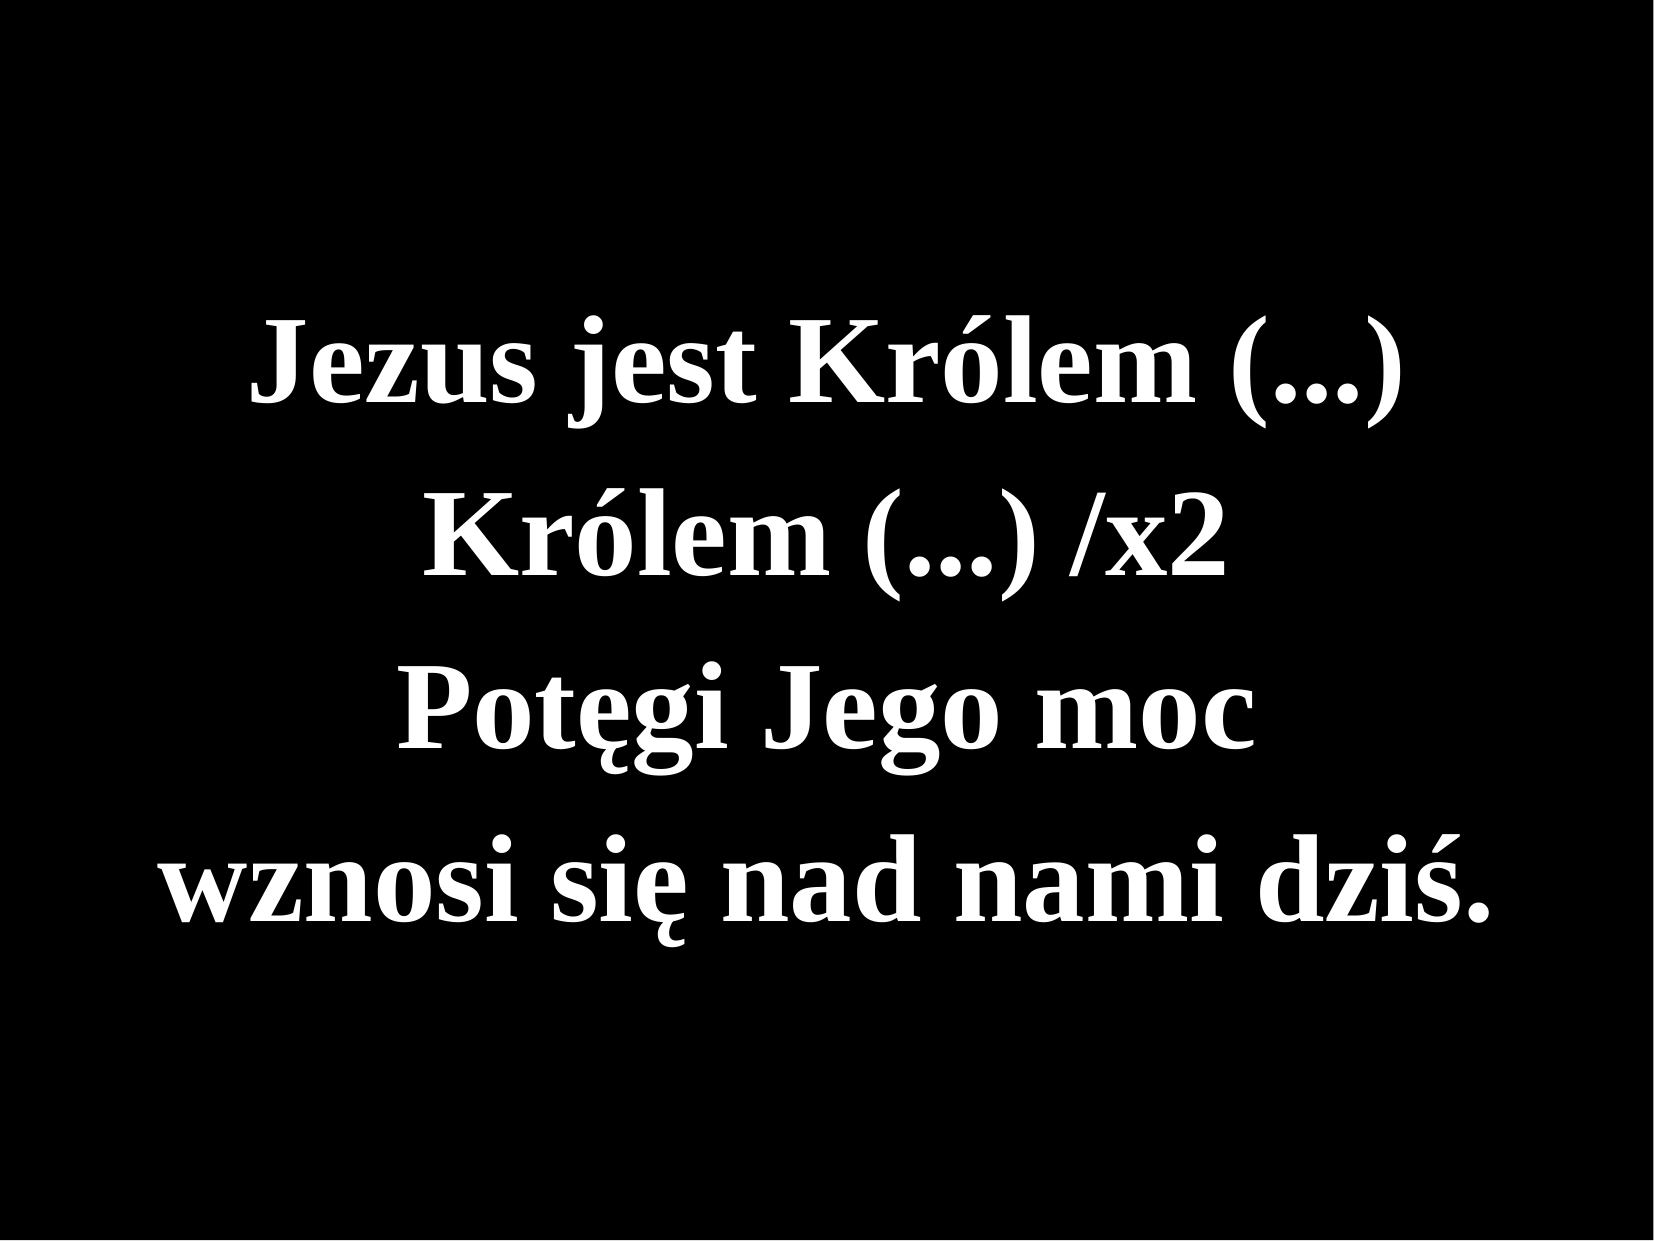

# Jezus jest Królem (...) ppp Królem (...) /x2 ppp Potęgi Jego moc ppp wznosi się nad nami dziś.